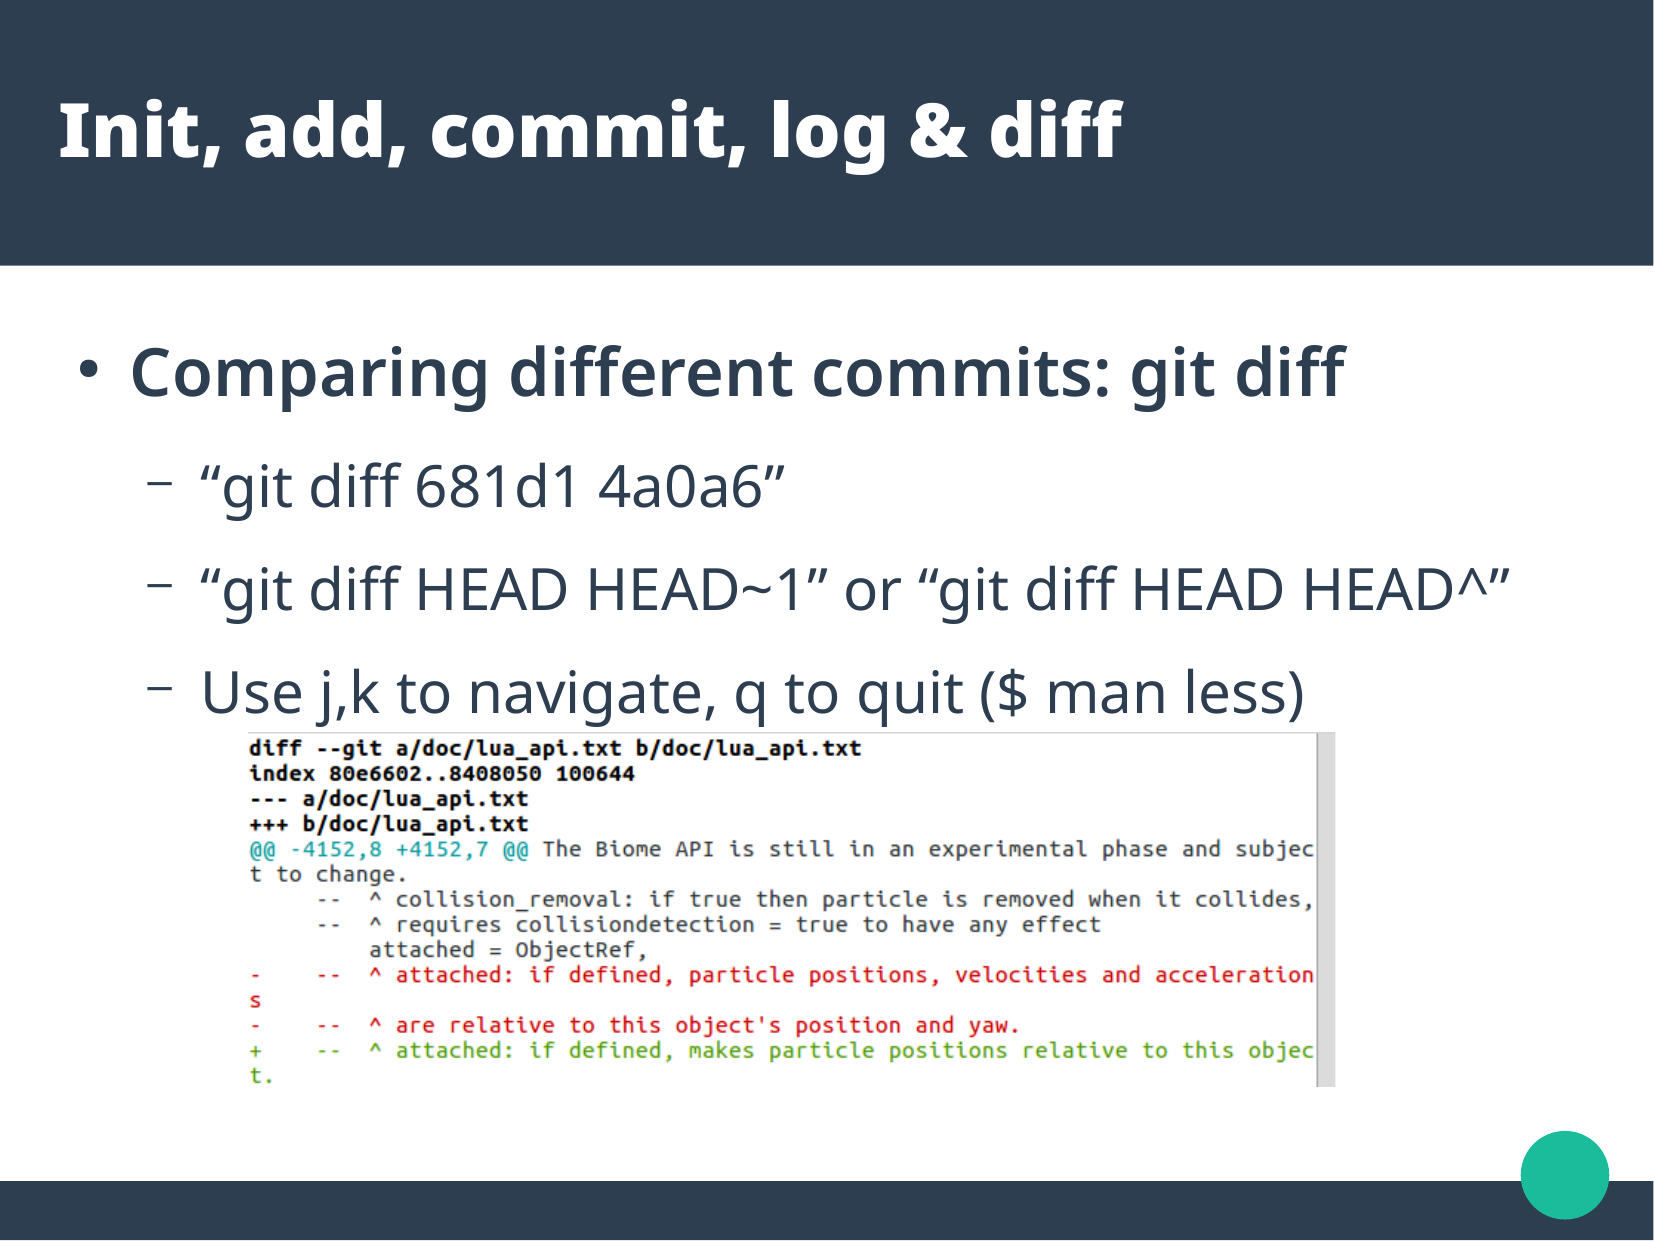

# Init, add, commit, log & diff
Comparing different commits: git diff
“git diff 681d1 4a0a6”
“git diff HEAD HEAD~1” or “git diff HEAD HEAD^”
Use j,k to navigate, q to quit ($ man less)